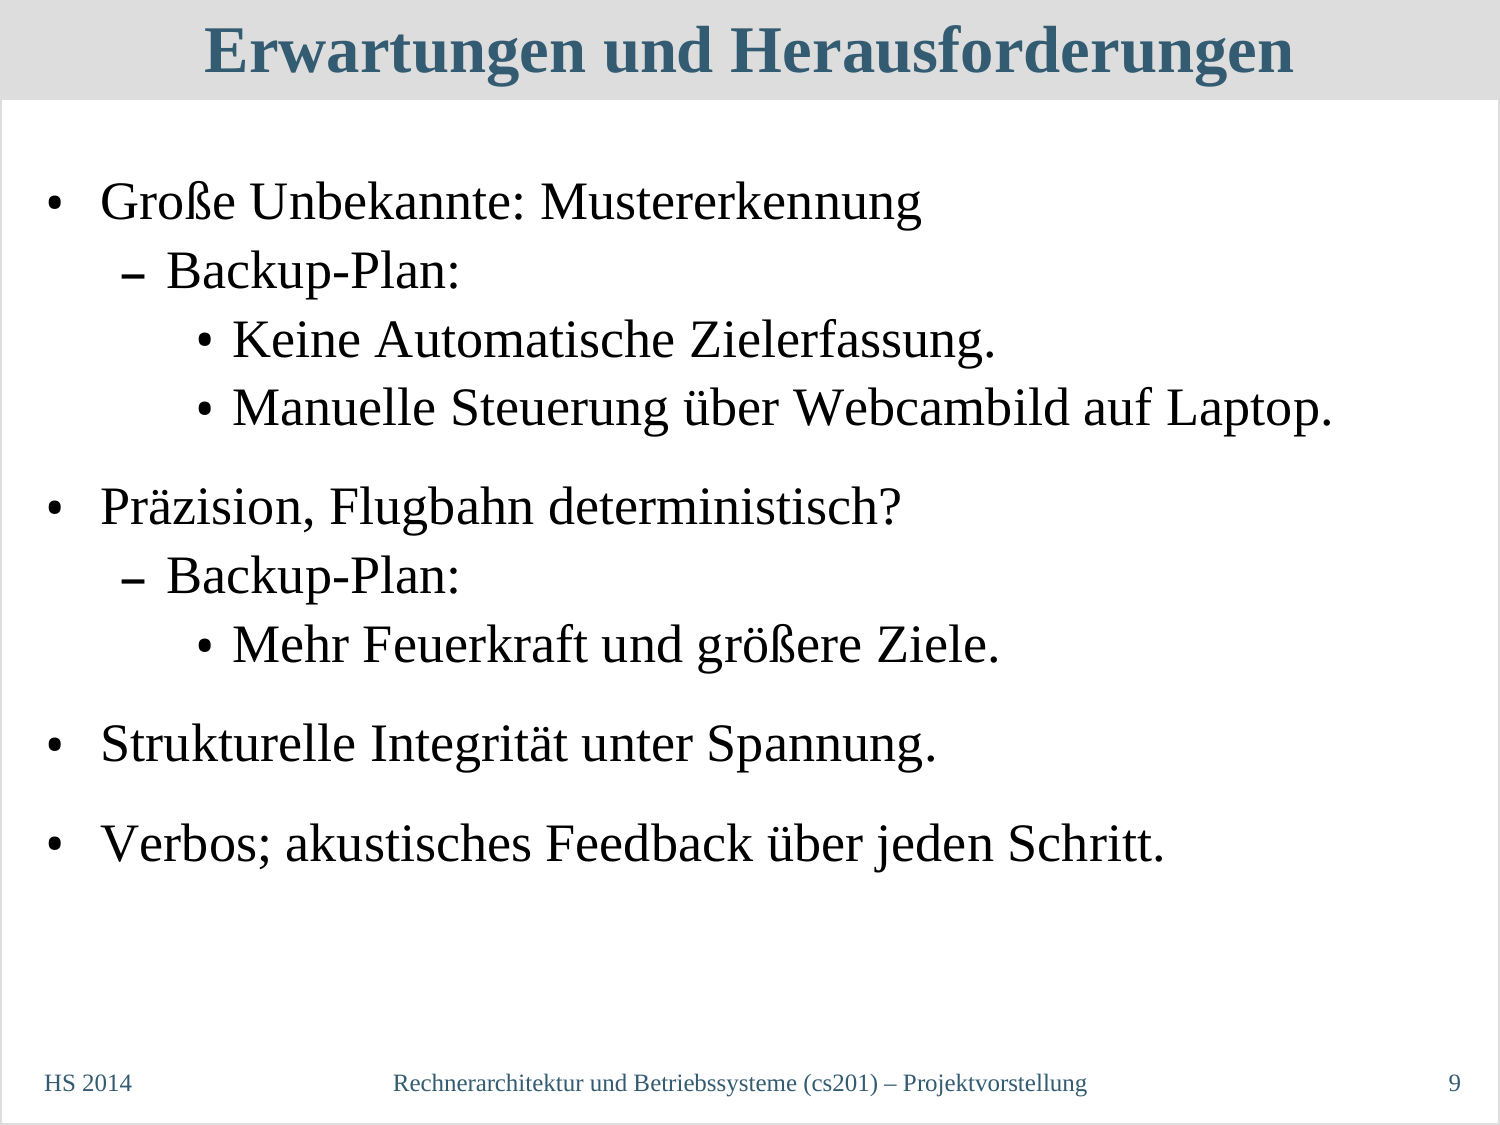

# Erwartungen und Herausforderungen
Große Unbekannte: Mustererkennung
Backup-Plan:
Keine Automatische Zielerfassung.
Manuelle Steuerung über Webcambild auf Laptop.
Präzision, Flugbahn deterministisch?
Backup-Plan:
Mehr Feuerkraft und größere Ziele.
Strukturelle Integrität unter Spannung.
Verbos; akustisches Feedback über jeden Schritt.
HS 2014
Rechnerarchitektur und Betriebssysteme (cs201) – Projektvorstellung